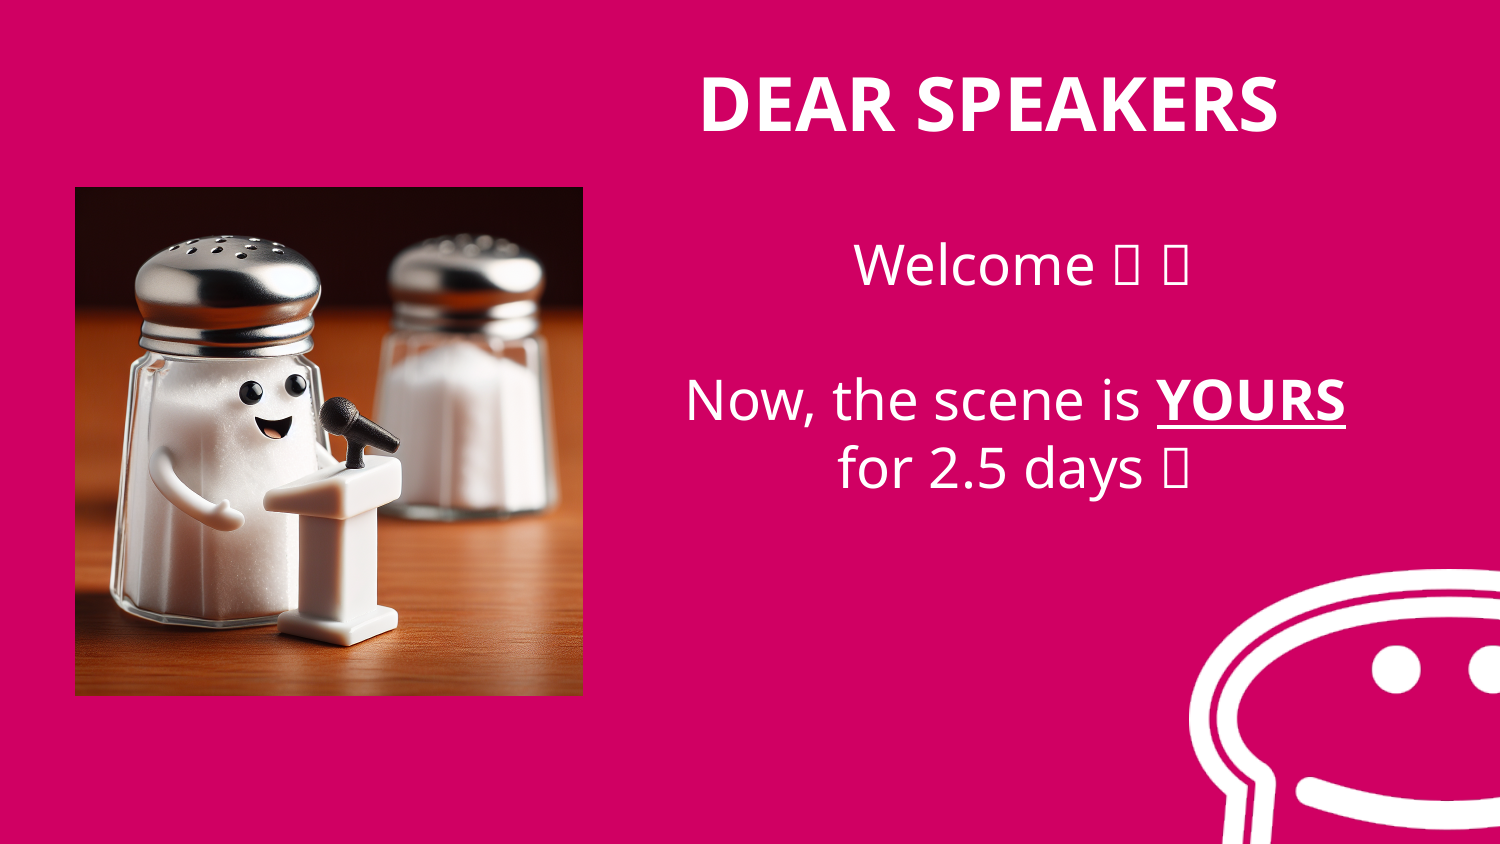

DEAR SPEAKERS
Welcome 🙏 🥰
Now, the scene is YOURS
for 2.5 days 🚀